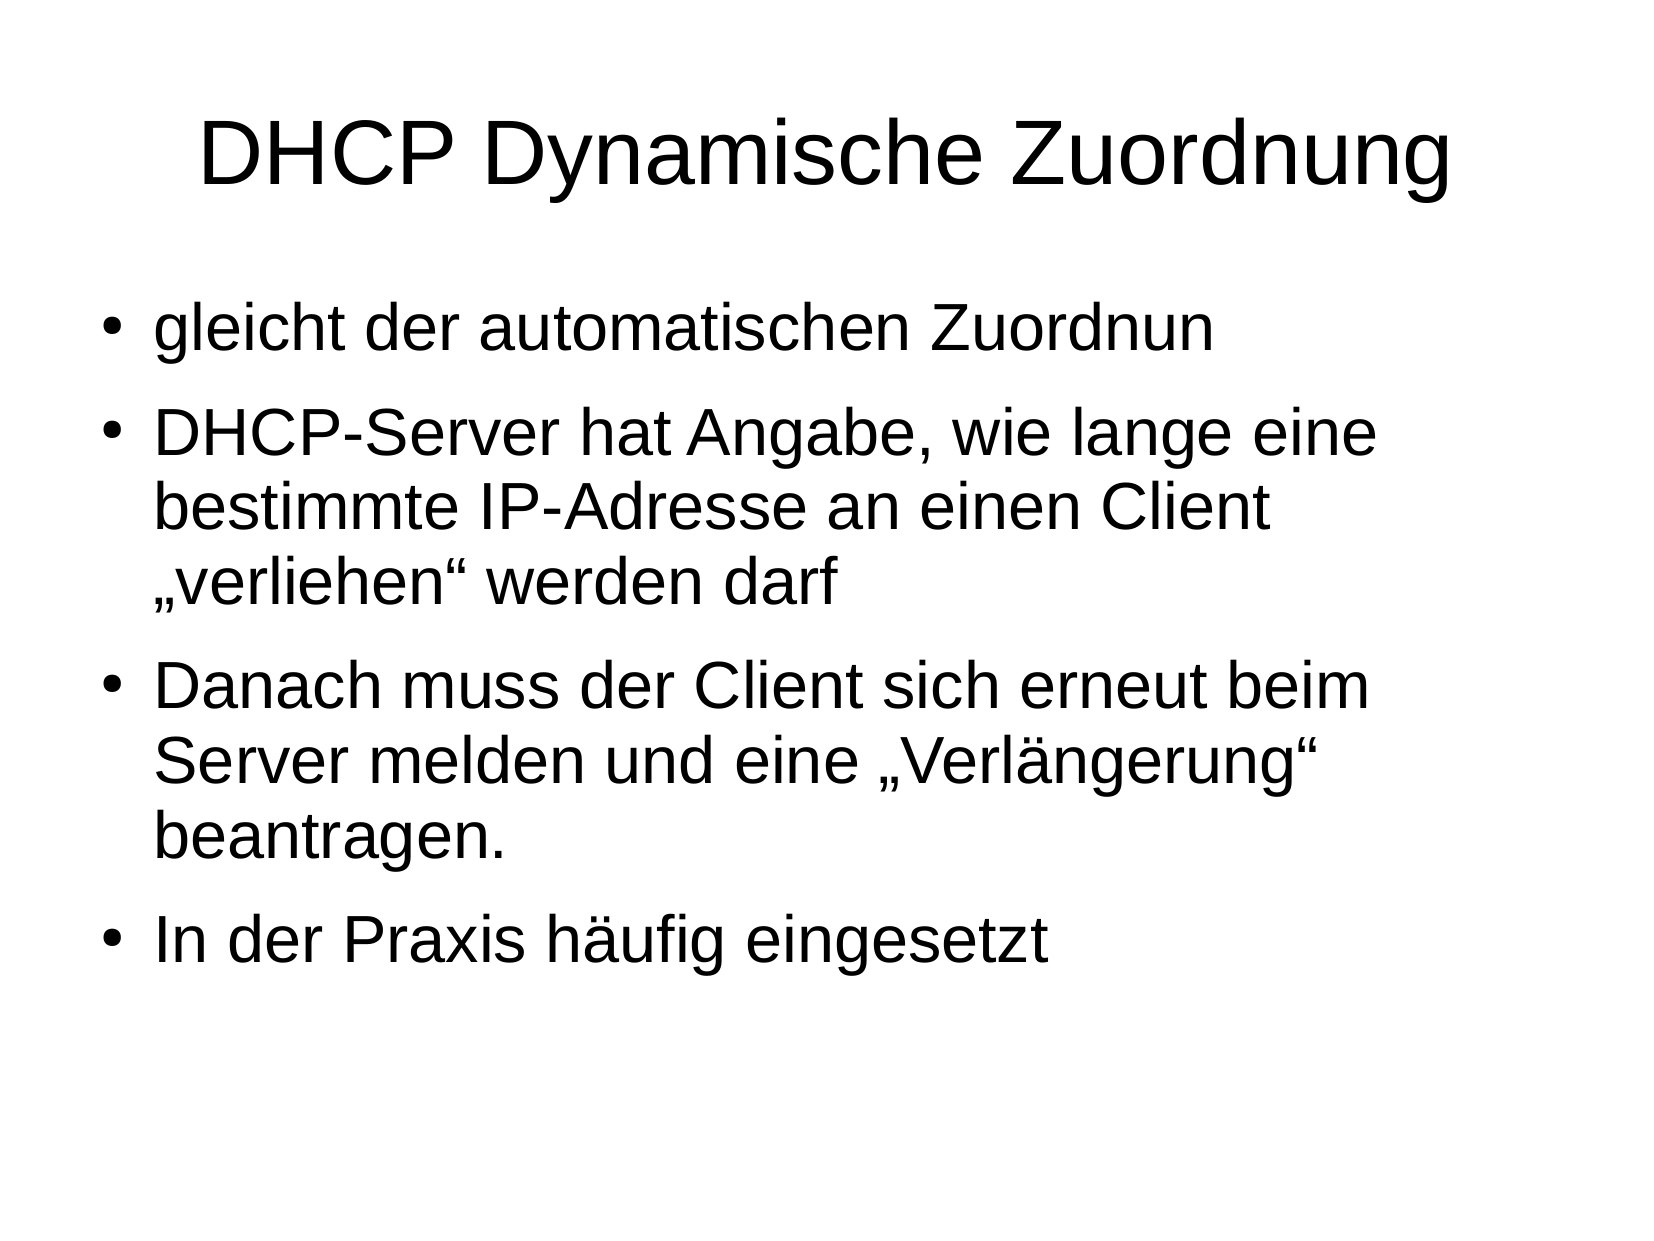

# DHCP Dynamische Zuordnung
gleicht der automatischen Zuordnun
DHCP-Server hat Angabe, wie lange eine bestimmte IP-Adresse an einen Client „verliehen“ werden darf
Danach muss der Client sich erneut beim Server melden und eine „Verlängerung“ beantragen.
In der Praxis häufig eingesetzt